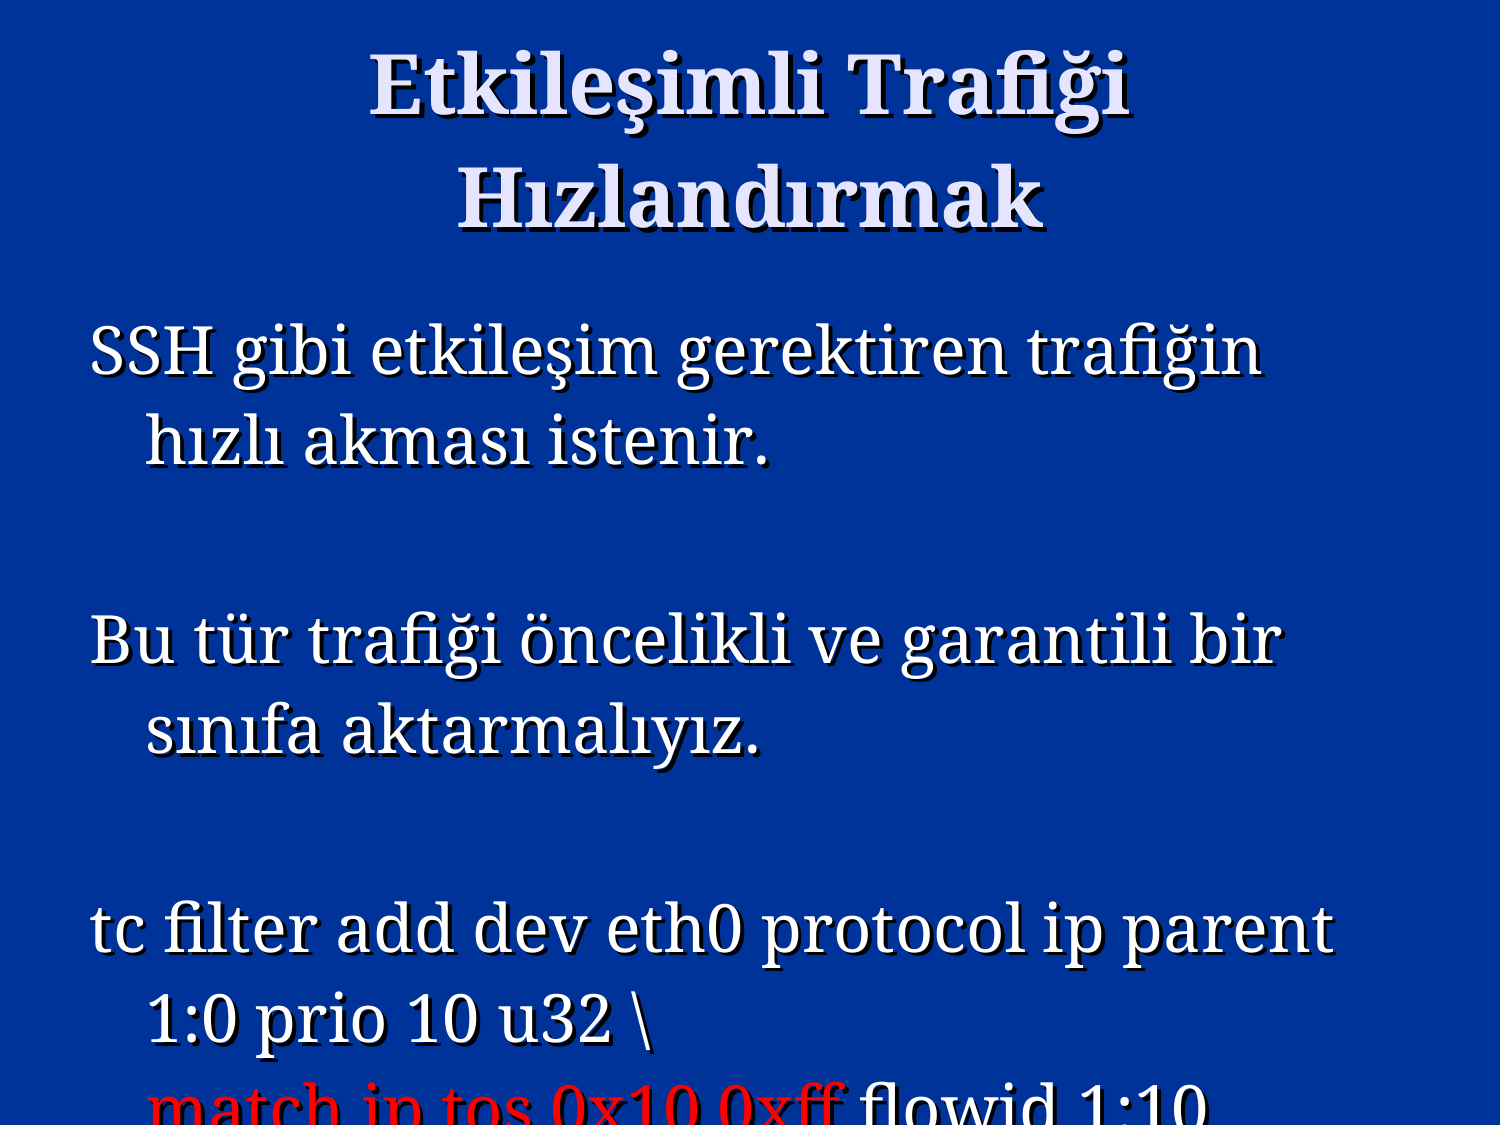

# Etkileşimli Trafiği Hızlandırmak
SSH gibi etkileşim gerektiren trafiğin hızlı akması istenir.
Bu tür trafiği öncelikli ve garantili bir sınıfa aktarmalıyız.
tc filter add dev eth0 protocol ip parent 1:0 prio 10 u32 \
match ip tos 0x10 0xff flowid 1:10